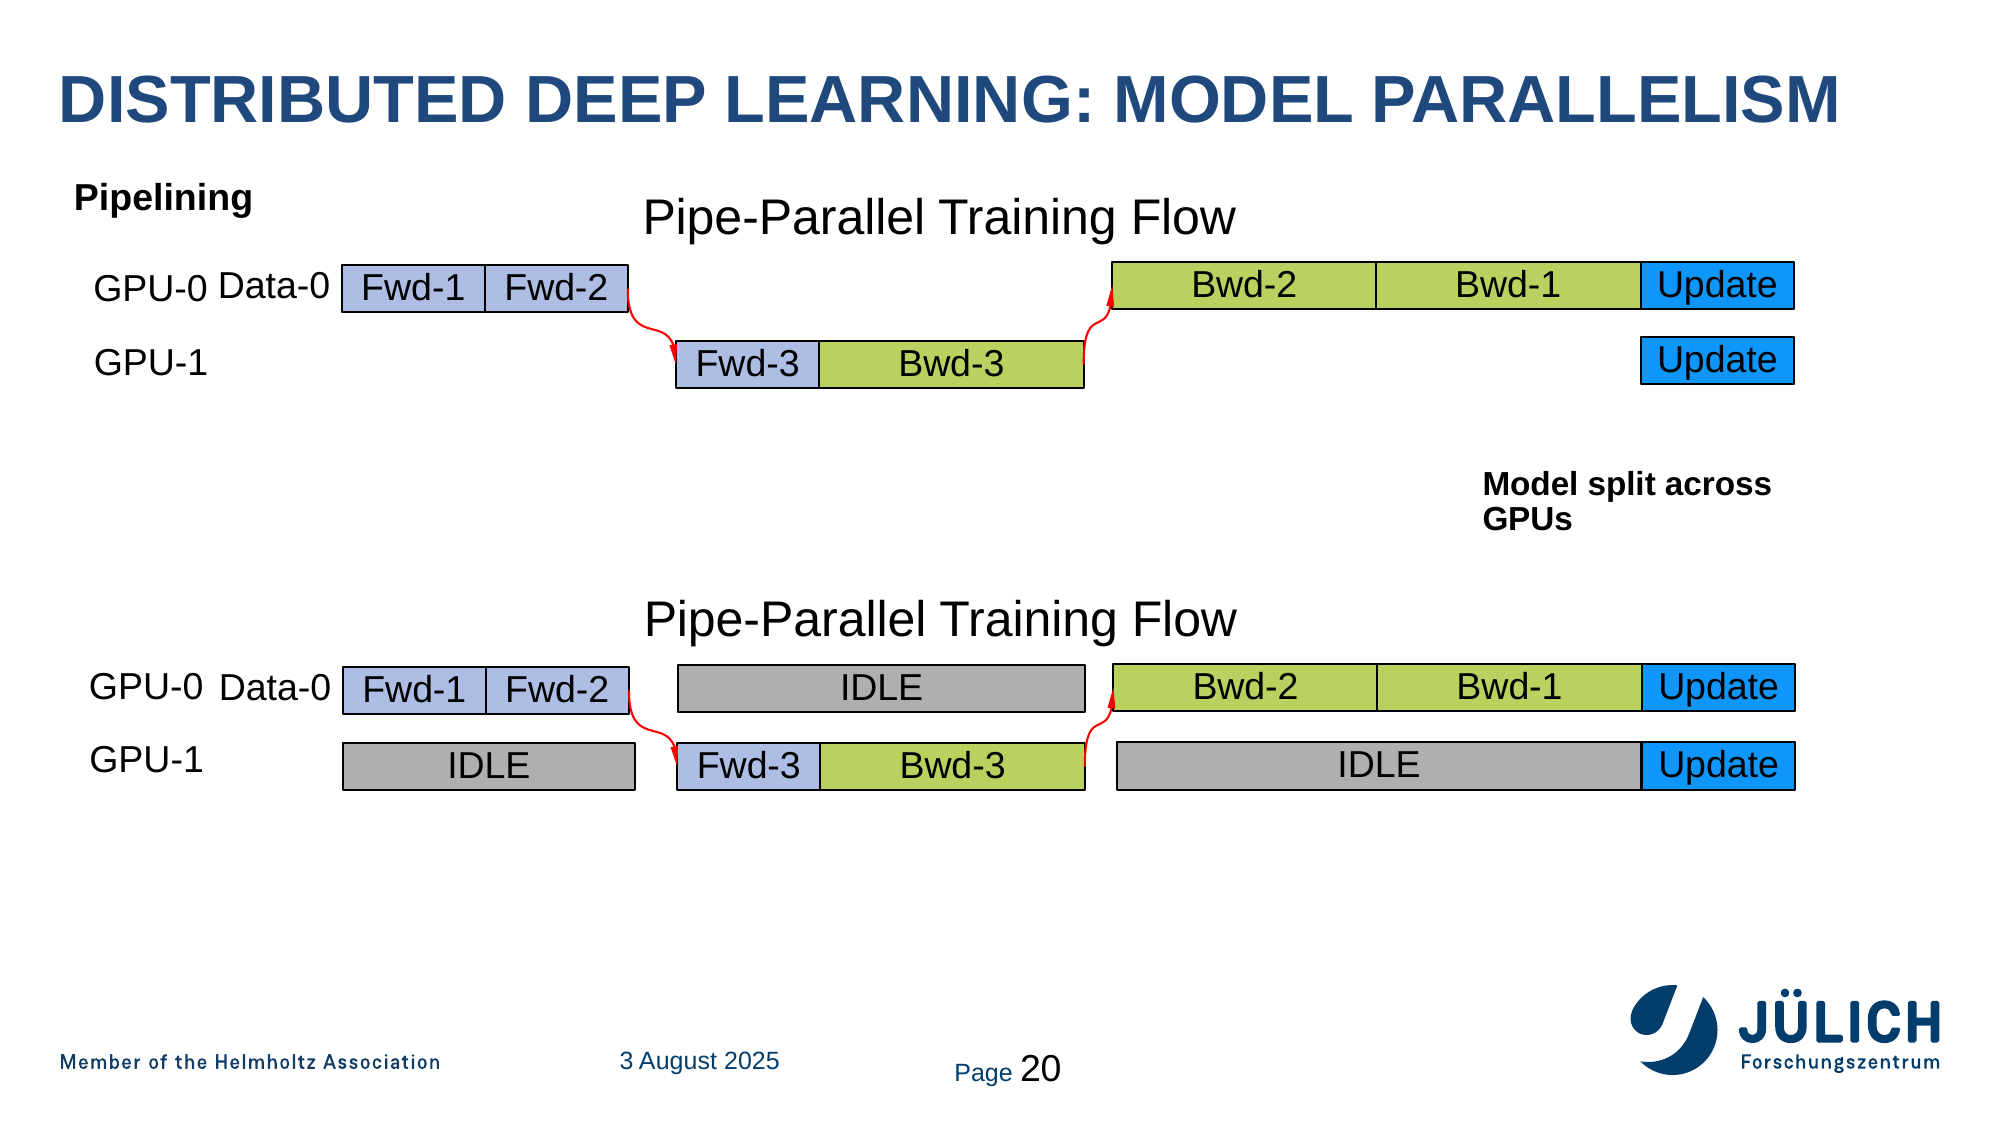

# Distributed deep learning: model parallelism
Pipelining
Pipe-Parallel Training Flow
Data-0
Bwd-2
Bwd-1
Update
GPU-0
Fwd-1
Fwd-2
GPU-1
Update
Fwd-3
Bwd-3
Model split across GPUs
Pipe-Parallel Training Flow
GPU-0
Data-0
Bwd-2
Bwd-1
Update
IDLE
Fwd-1
Fwd-2
GPU-1
IDLE
Update
IDLE
Fwd-3
Bwd-3
3 August 2025
Page